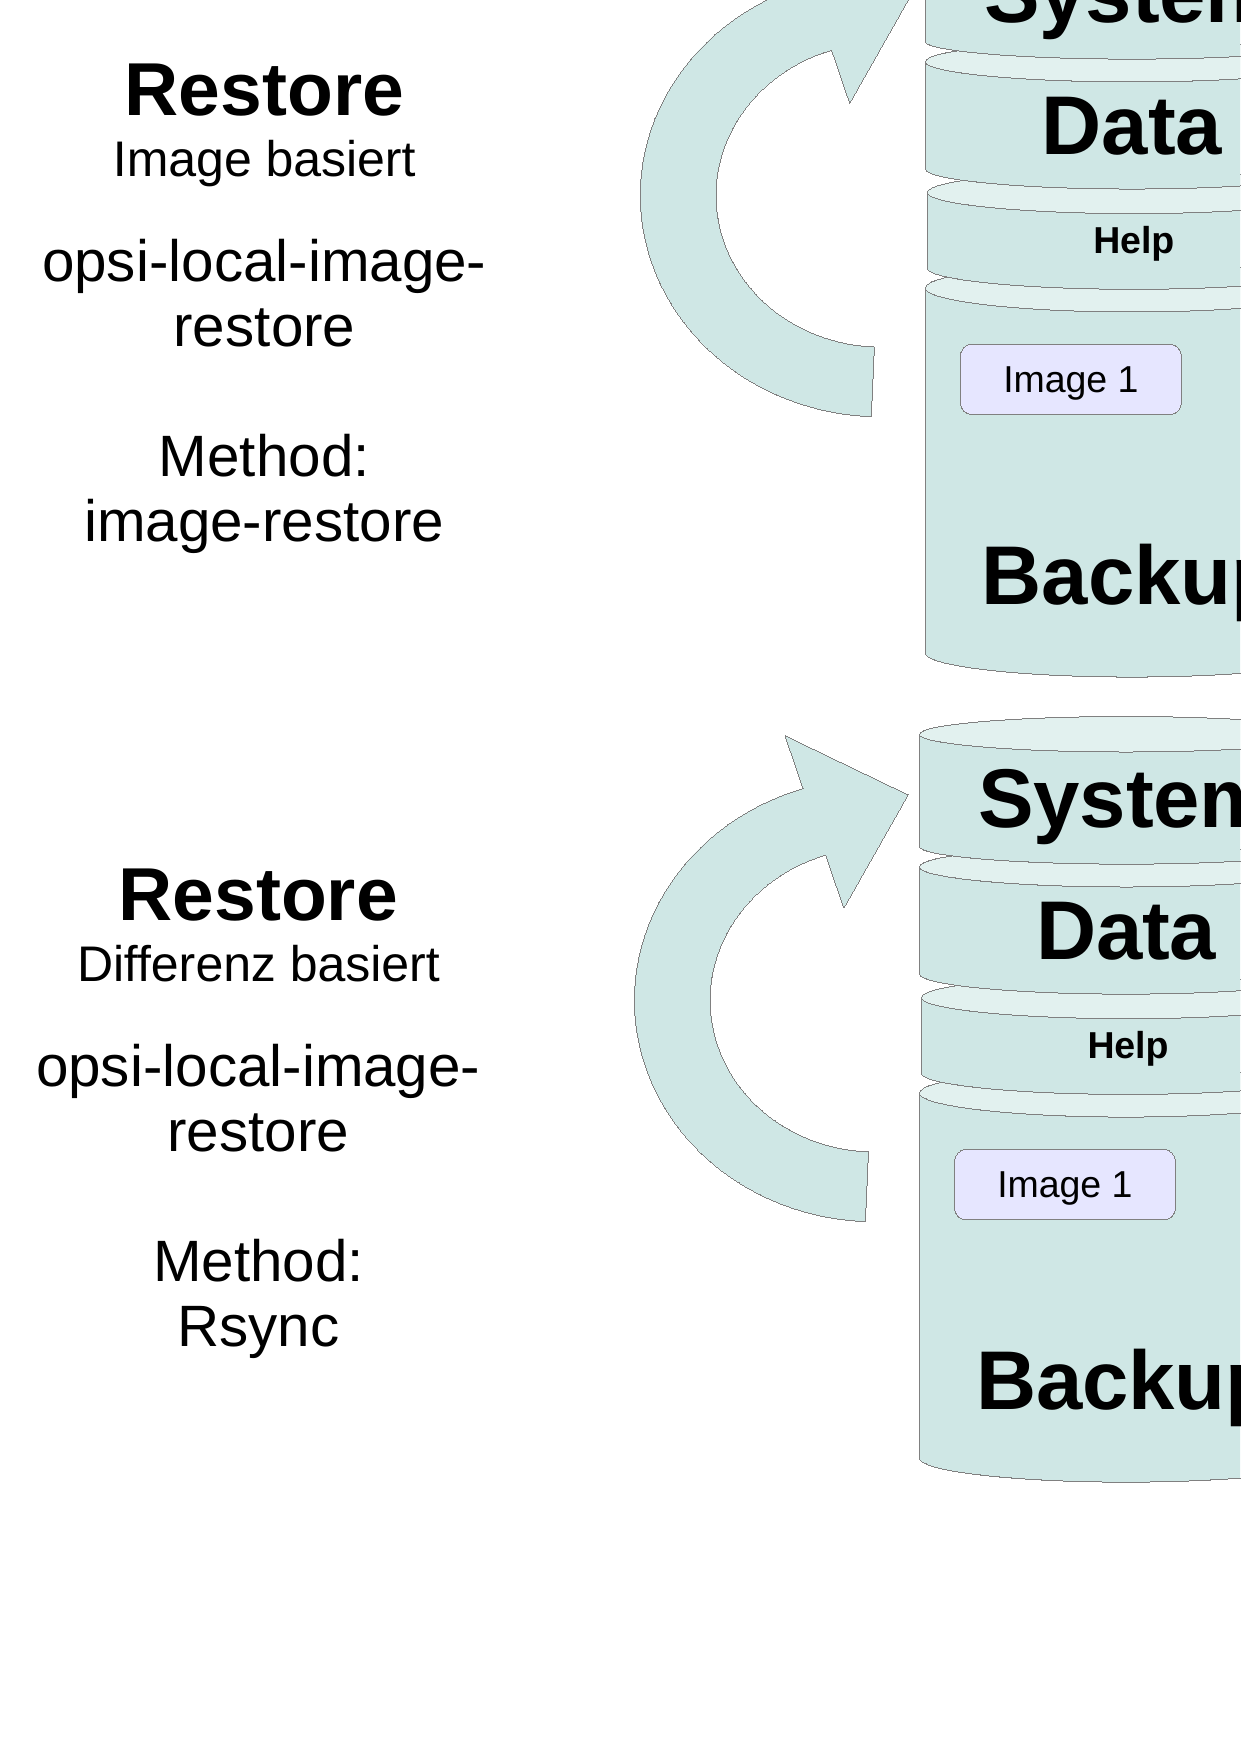

System
Data
Help
Backup
Restore
Image basiert
opsi-local-image-restore
Method:
image-restore
Image 1
System
Data
Help
Backup
Restore
Differenz basiert
opsi-local-image-restore
Method:
Rsync
Image 1